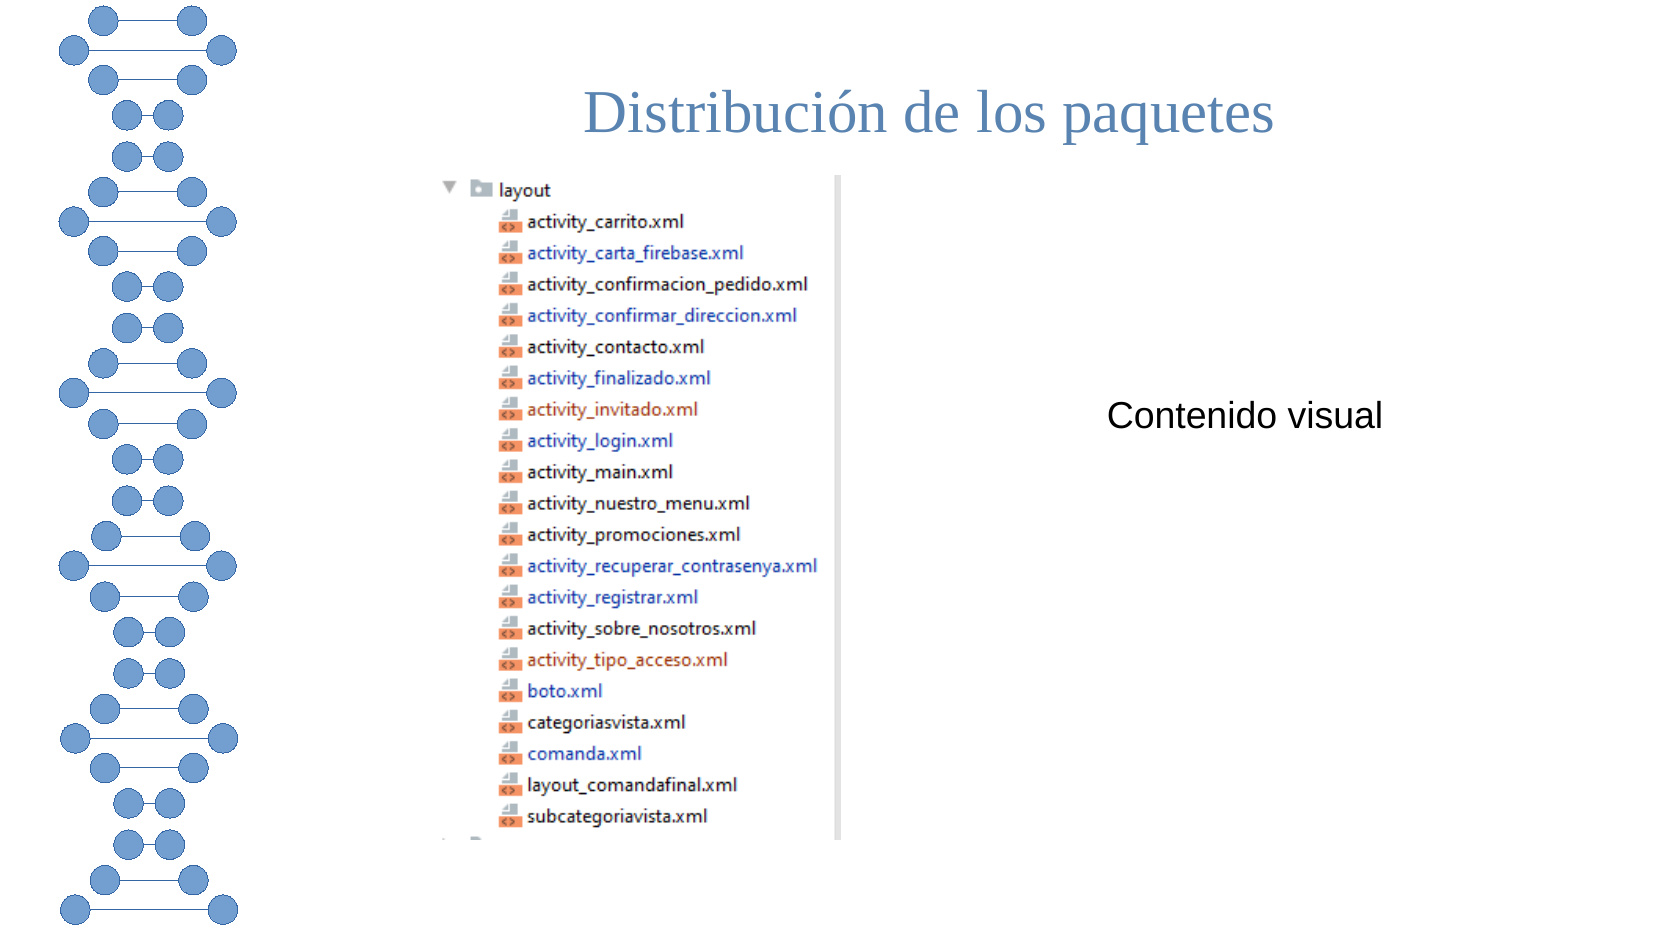

# Distribución de los paquetes
Contenido visual